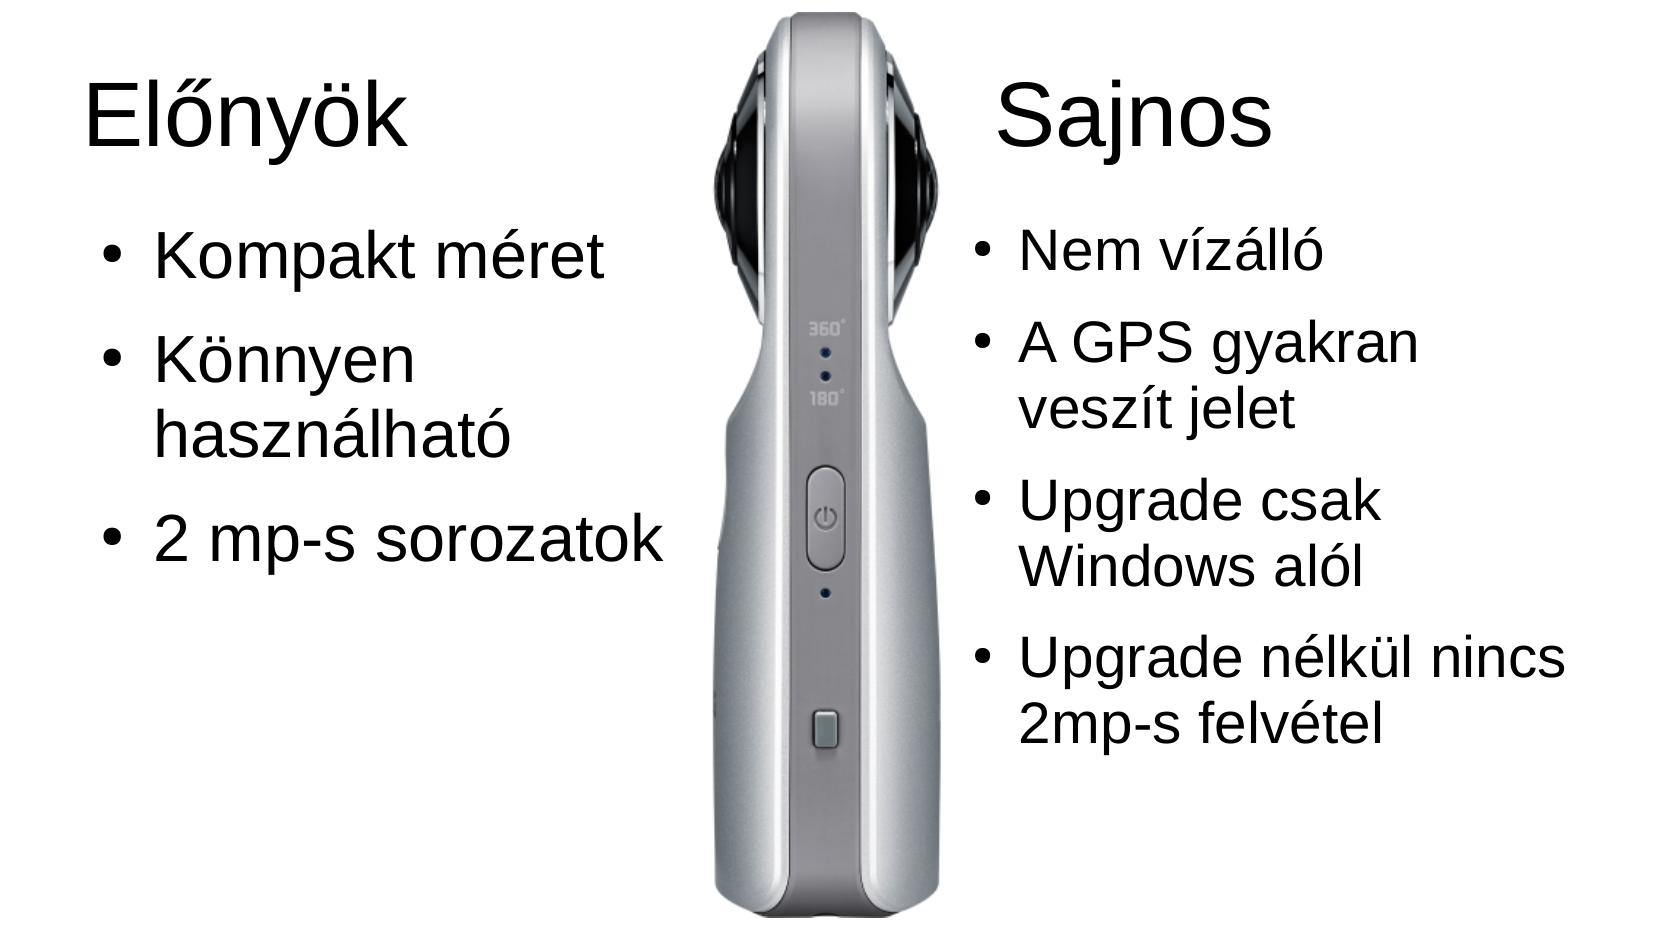

# Előnyök Sajnos
Kompakt méret
Könnyen használható
2 mp-s sorozatok
Nem vízálló
A GPS gyakran veszít jelet
Upgrade csak Windows alól
Upgrade nélkül nincs 2mp-s felvétel